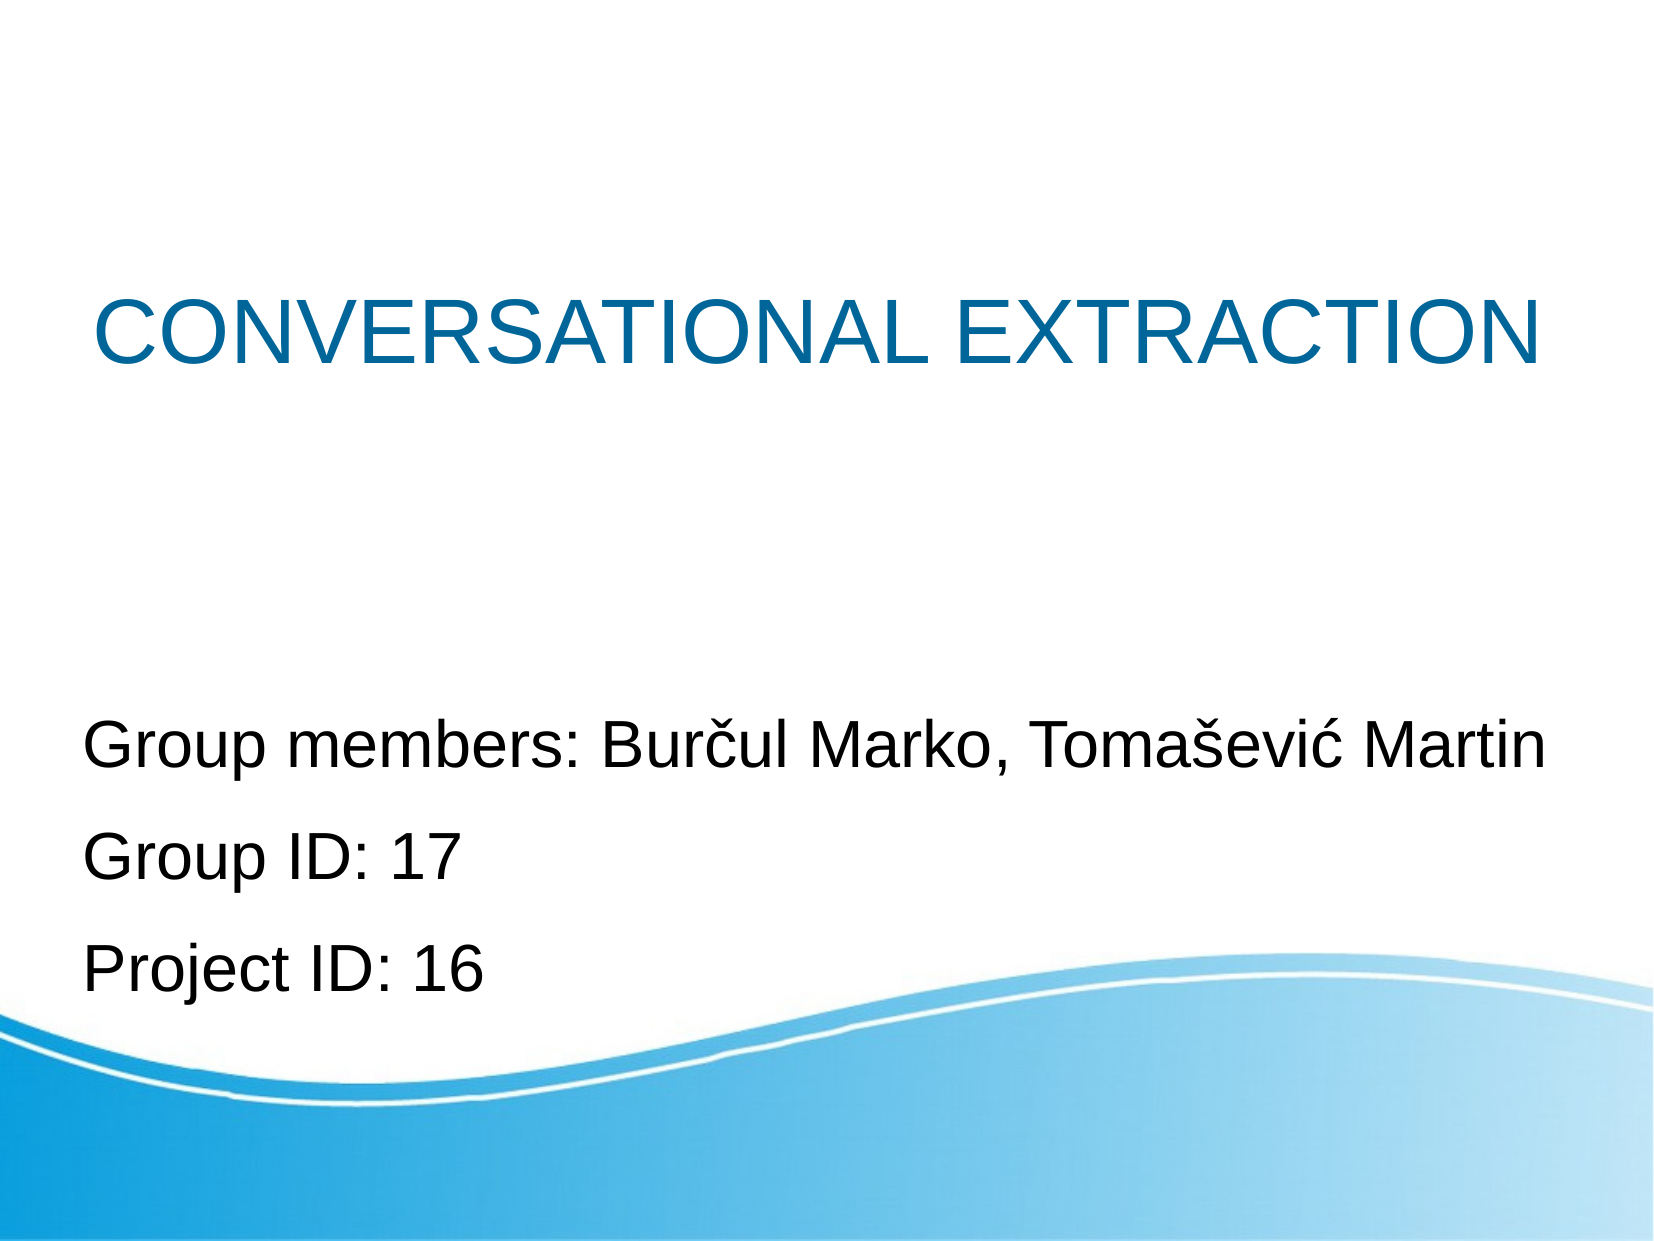

# CONVERSATIONAL EXTRACTION
Group members: Burčul Marko, Tomašević Martin
Group ID: 17
Project ID: 16